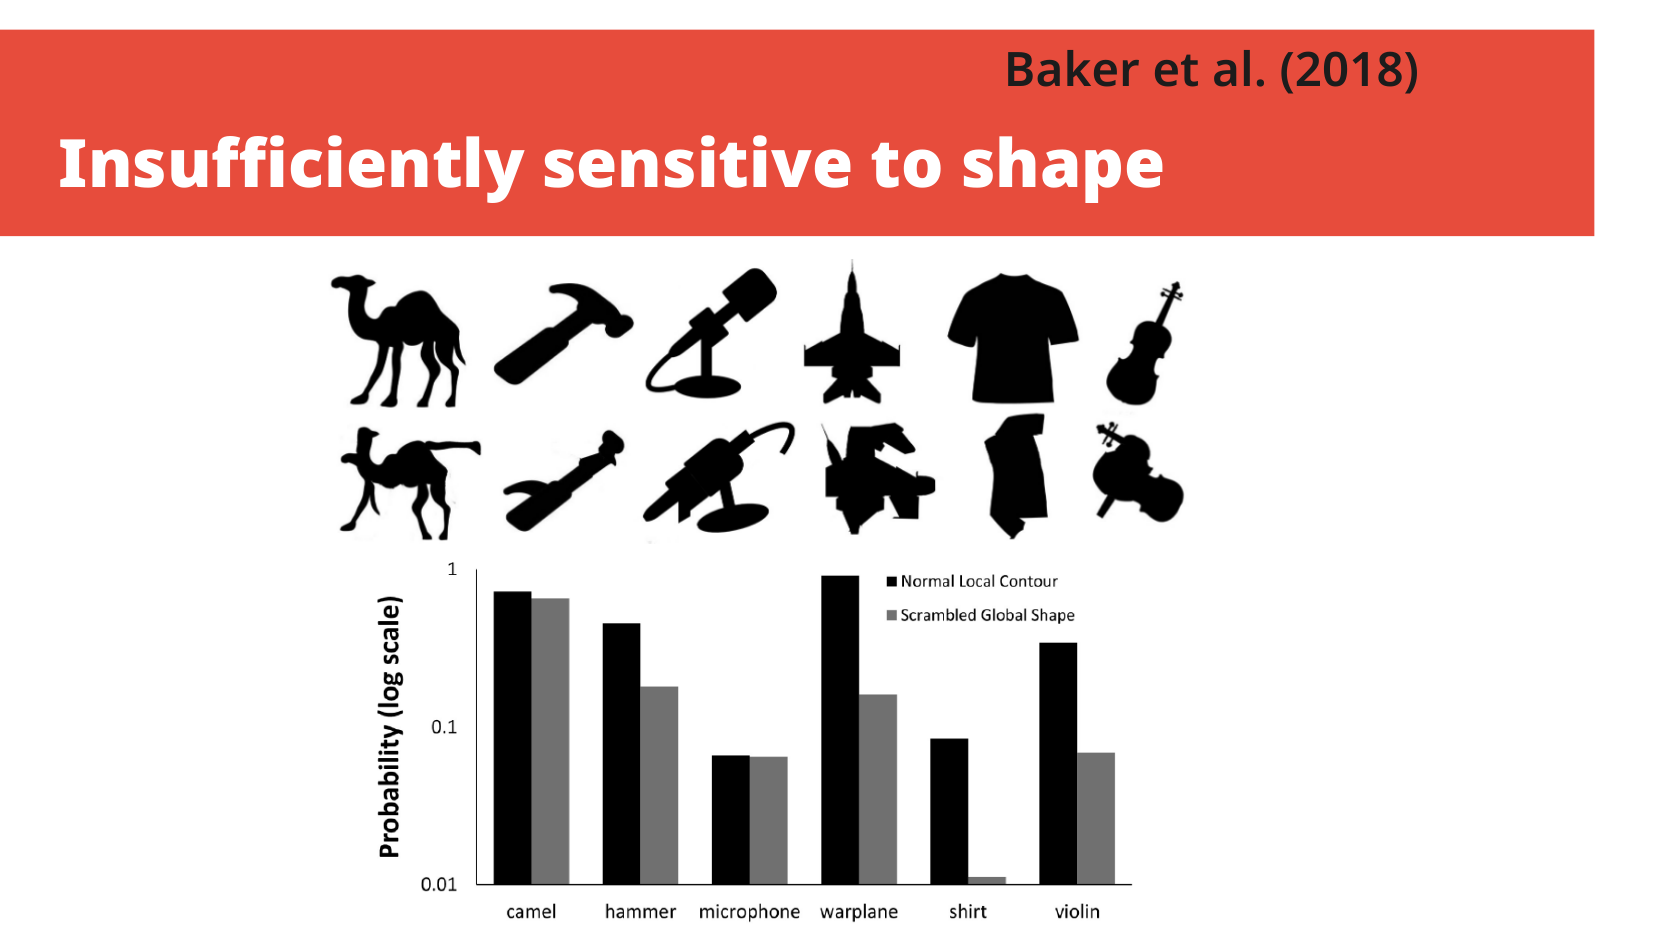

Baker et al. (2018)
# Insufficiently sensitive to shape
65